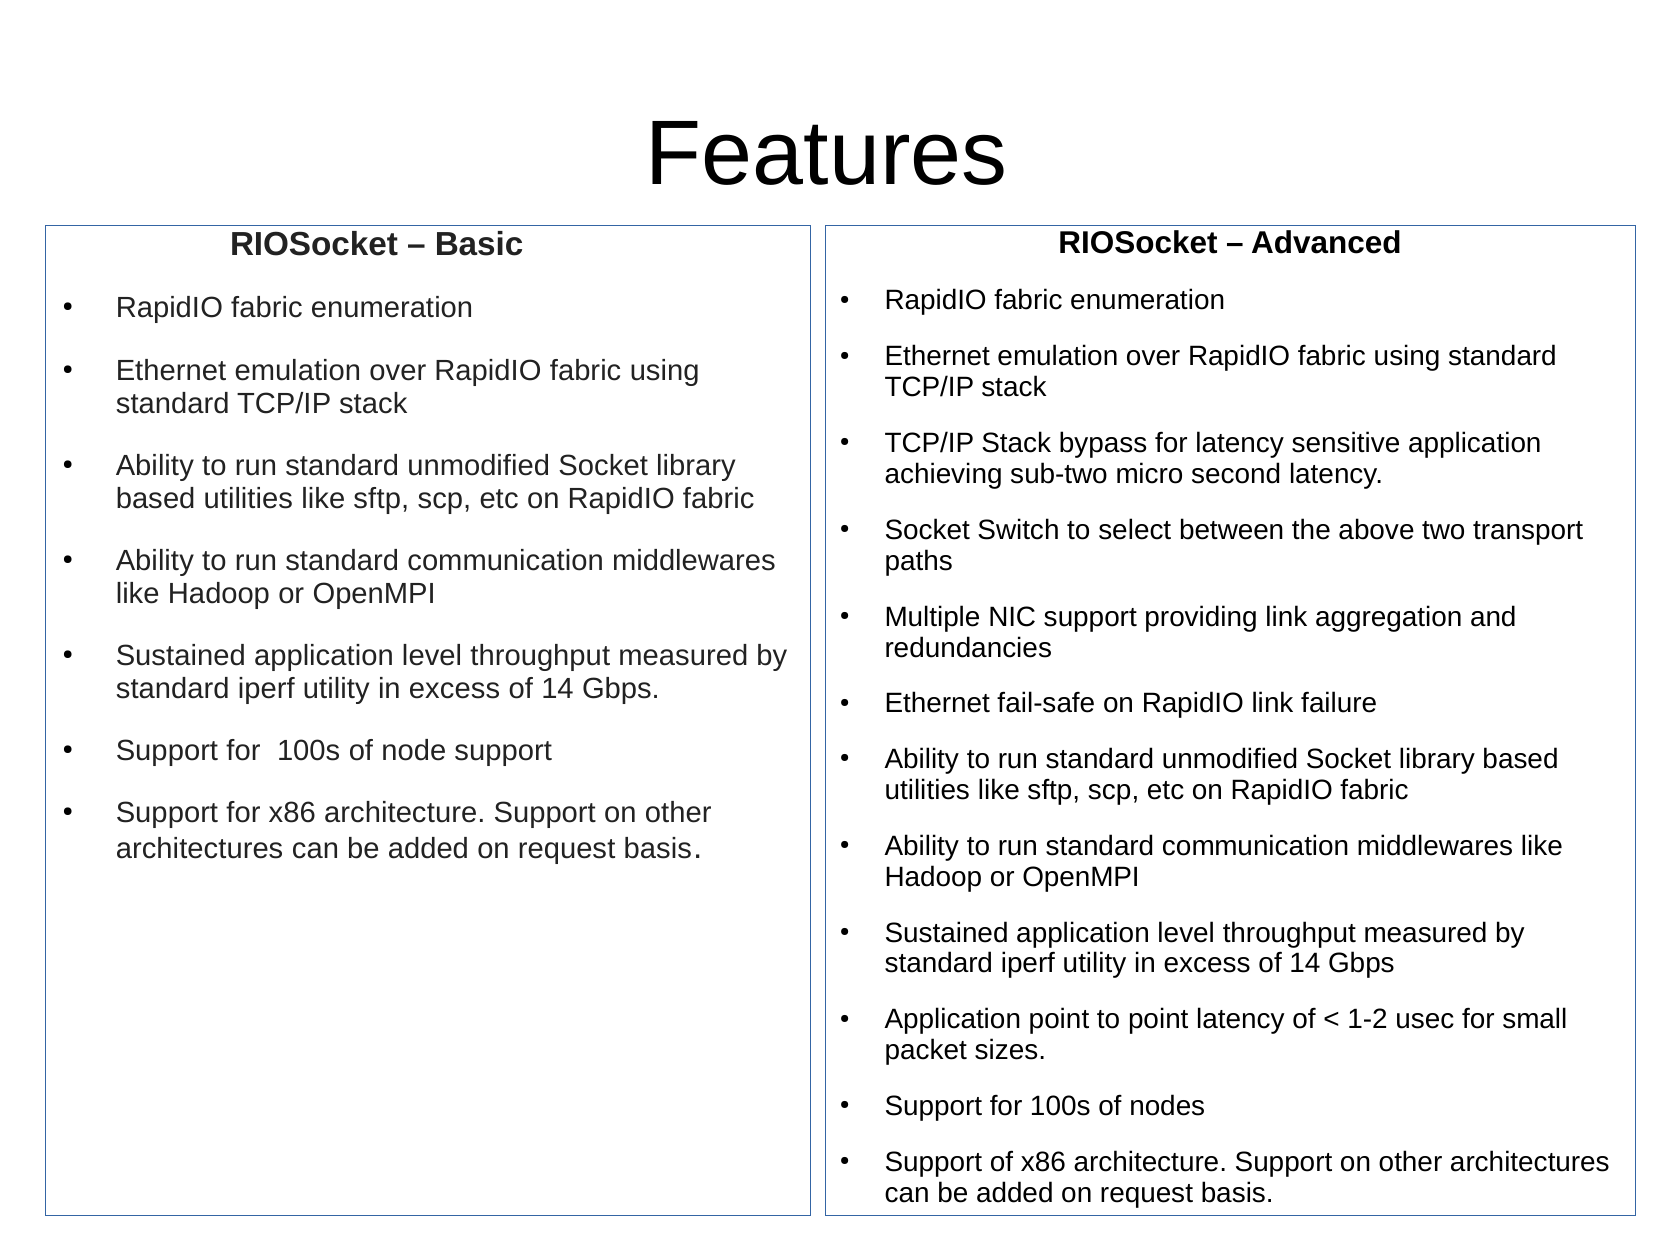

# Features
 RIOSocket – Basic
RapidIO fabric enumeration
Ethernet emulation over RapidIO fabric using standard TCP/IP stack
Ability to run standard unmodified Socket library based utilities like sftp, scp, etc on RapidIO fabric
Ability to run standard communication middlewares like Hadoop or OpenMPI
Sustained application level throughput measured by standard iperf utility in excess of 14 Gbps.
Support for 100s of node support
Support for x86 architecture. Support on other architectures can be added on request basis.
RIOSocket – Advanced
RapidIO fabric enumeration
Ethernet emulation over RapidIO fabric using standard TCP/IP stack
TCP/IP Stack bypass for latency sensitive application achieving sub-two micro second latency.
Socket Switch to select between the above two transport paths
Multiple NIC support providing link aggregation and redundancies
Ethernet fail-safe on RapidIO link failure
Ability to run standard unmodified Socket library based utilities like sftp, scp, etc on RapidIO fabric
Ability to run standard communication middlewares like Hadoop or OpenMPI
Sustained application level throughput measured by standard iperf utility in excess of 14 Gbps
Application point to point latency of < 1-2 usec for small packet sizes.
Support for 100s of nodes
Support of x86 architecture. Support on other architectures can be added on request basis.